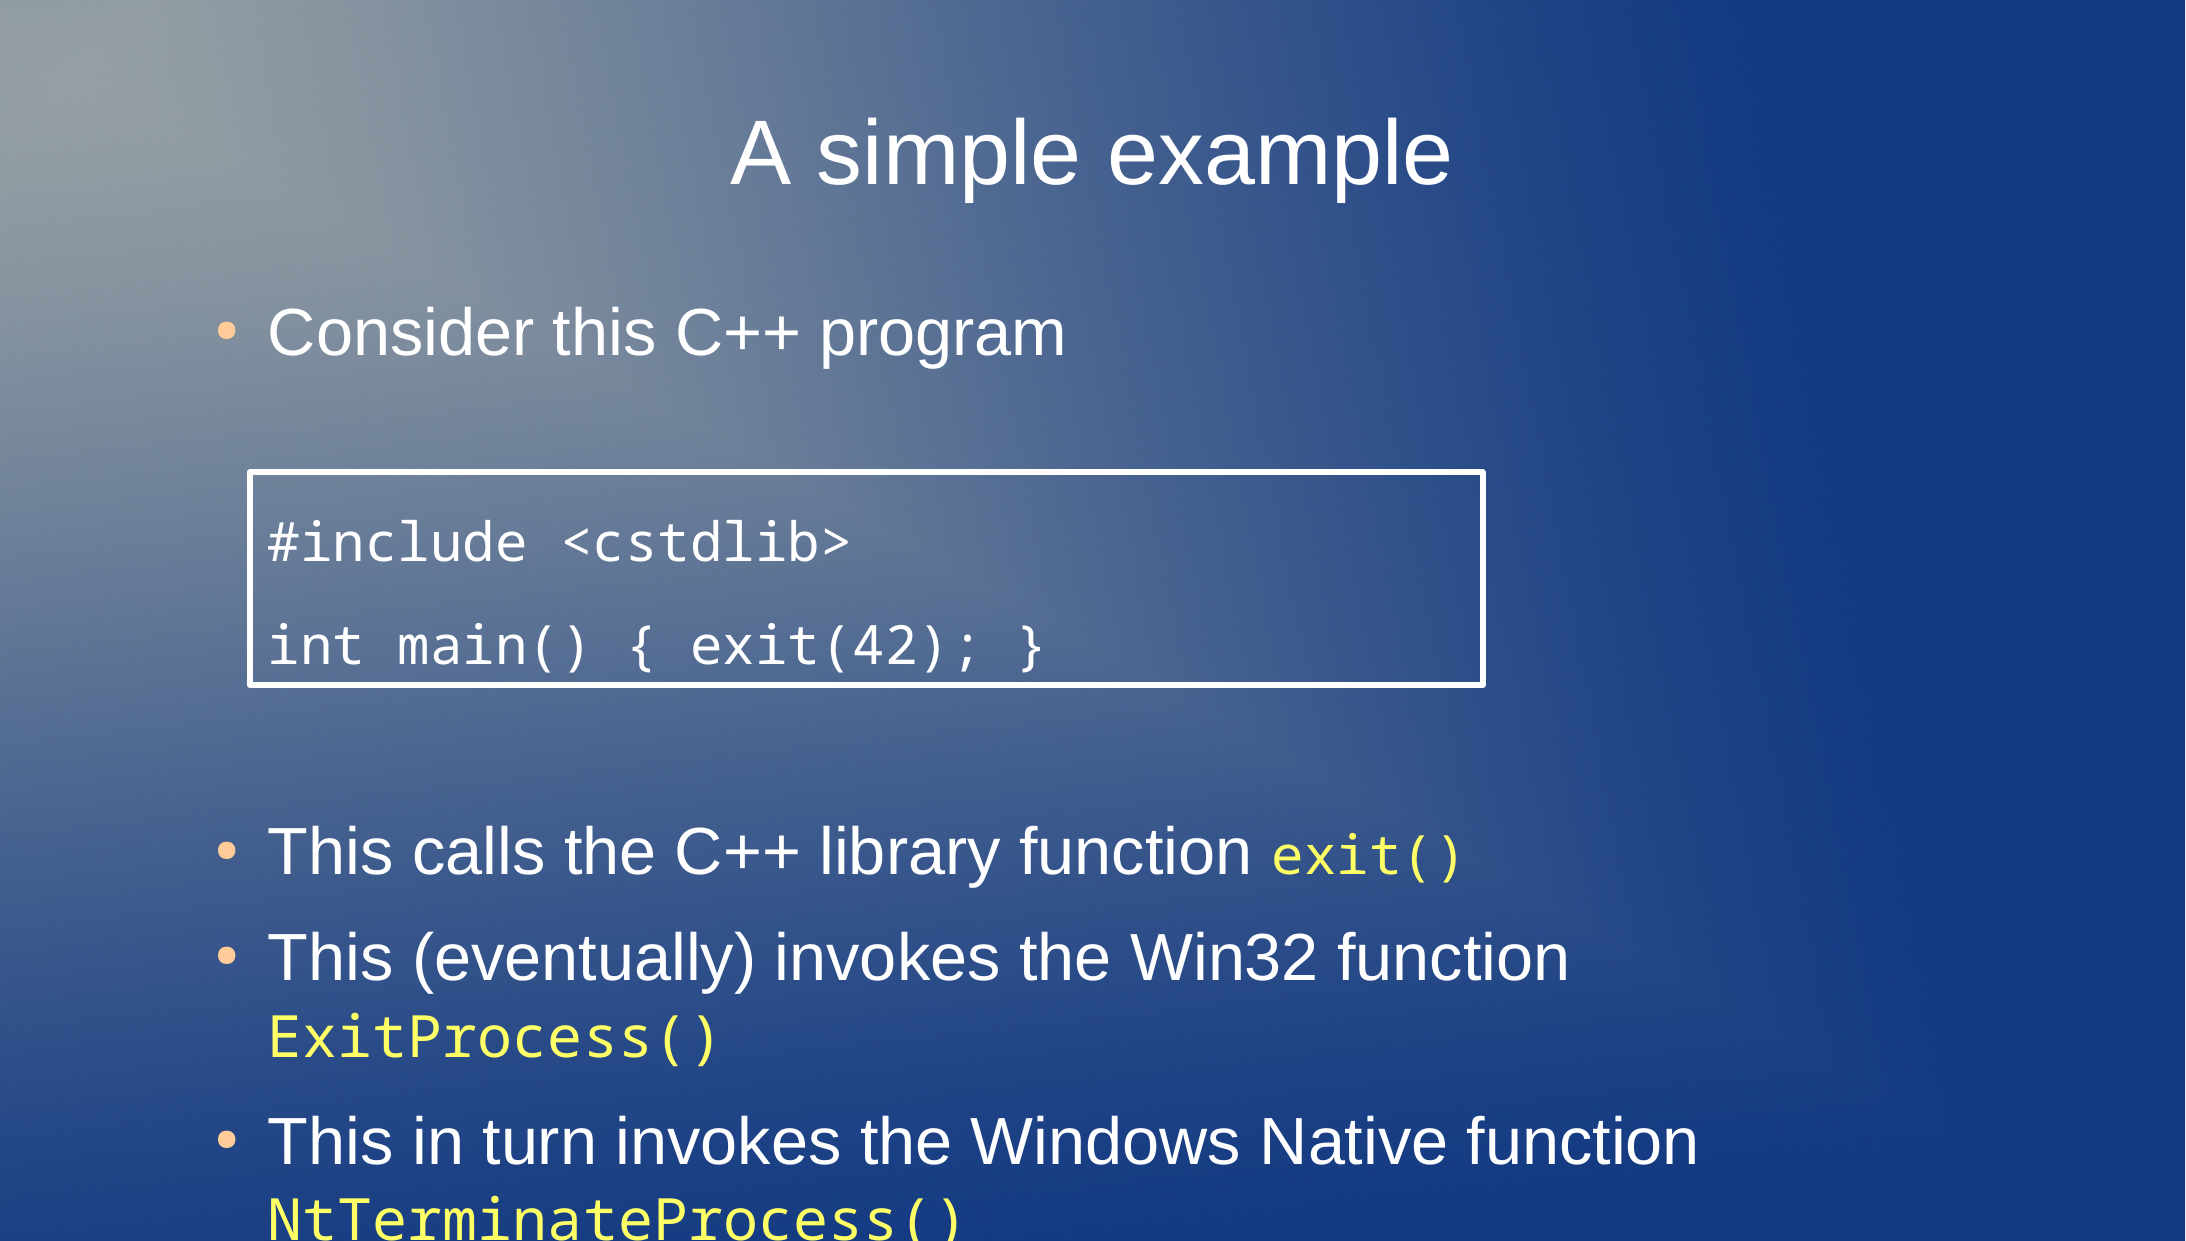

# A simple example
Consider this C++ program
#include <cstdlib>
int main() { exit(42); }
This calls the C++ library function exit()
This (eventually) invokes the Win32 function ExitProcess()
This in turn invokes the Windows Native function NtTerminateProcess()